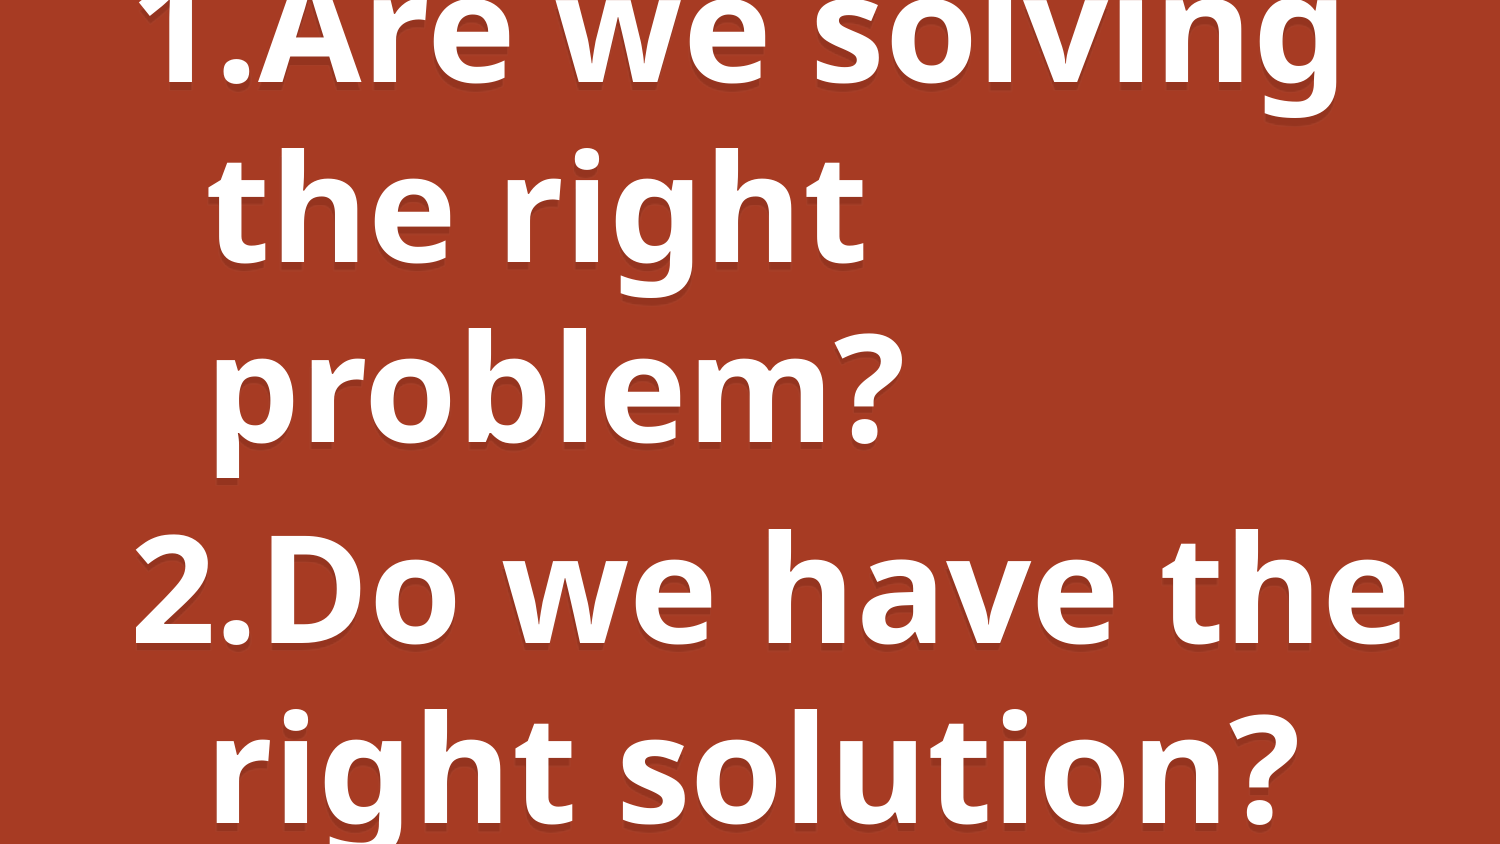

Are we solving the right problem?
Do we have the right solution?